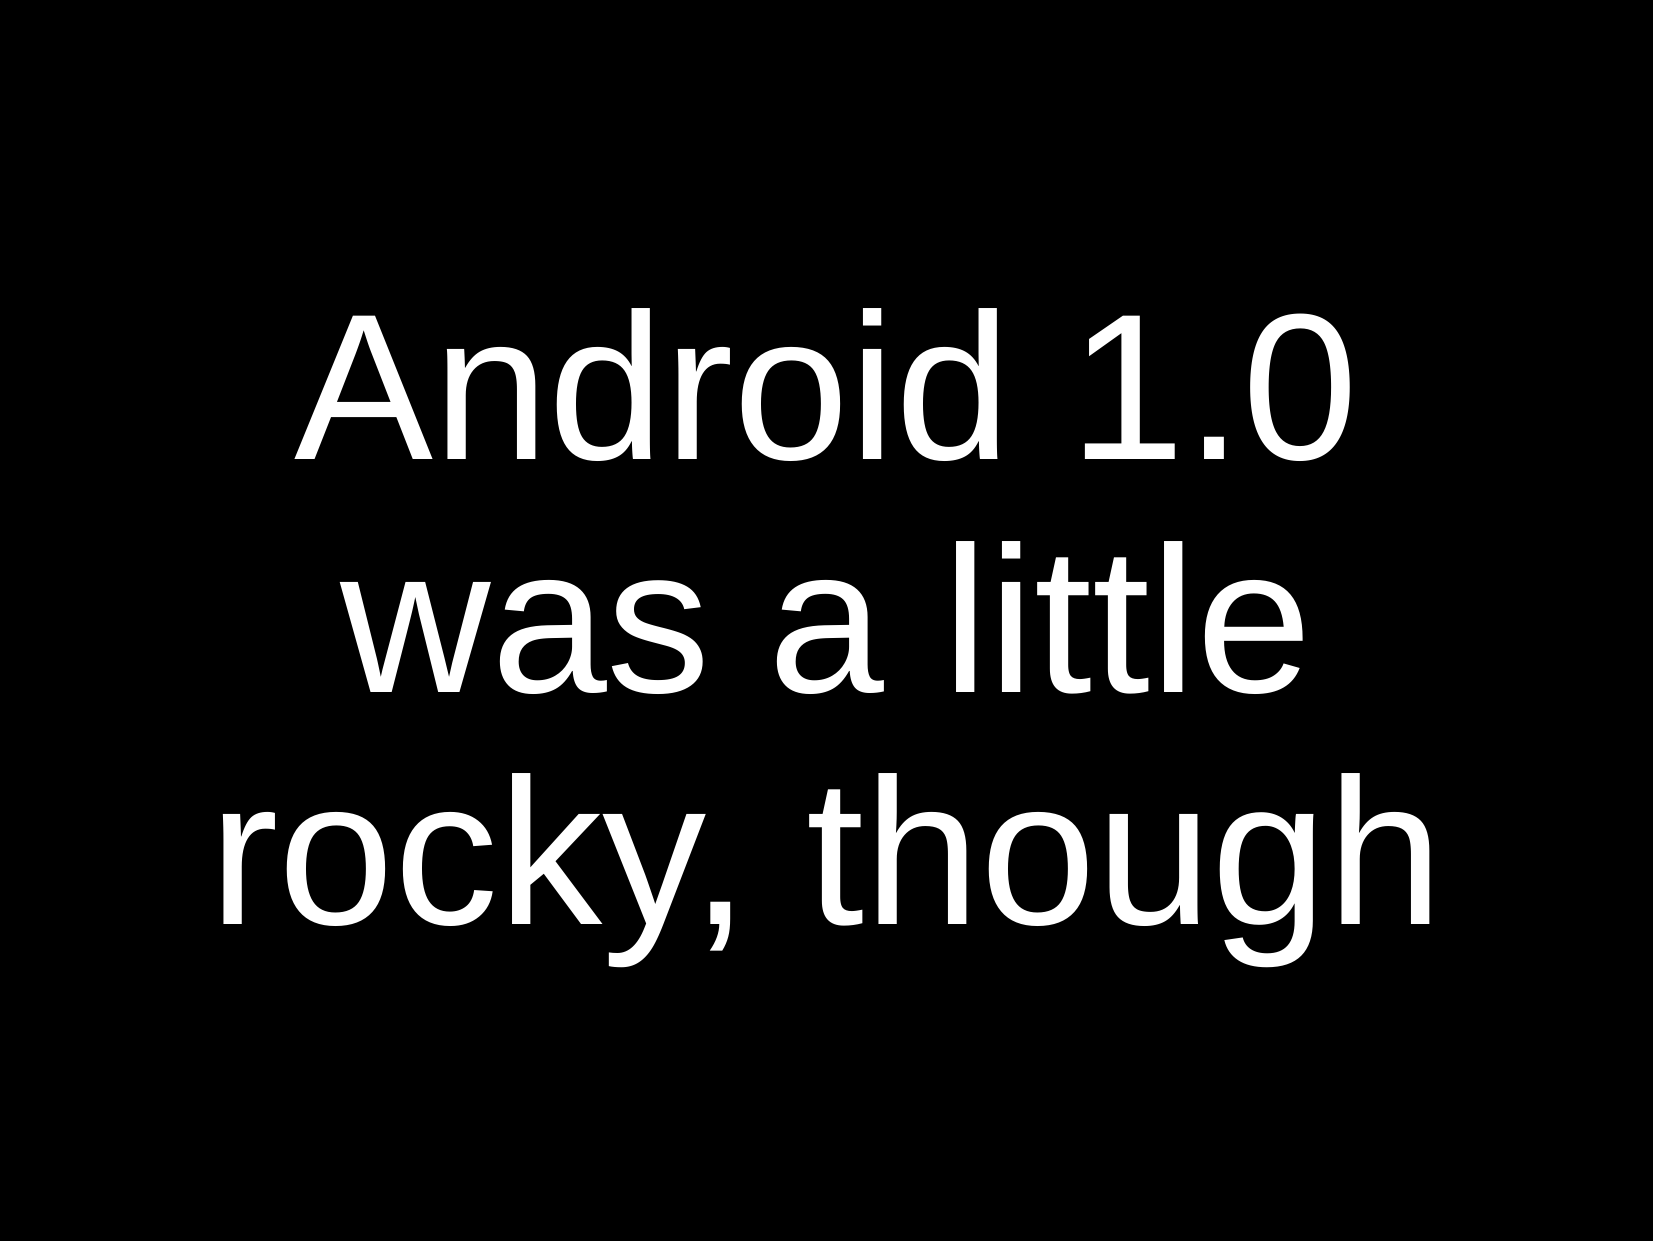

# Android 1.0 was a little rocky, though